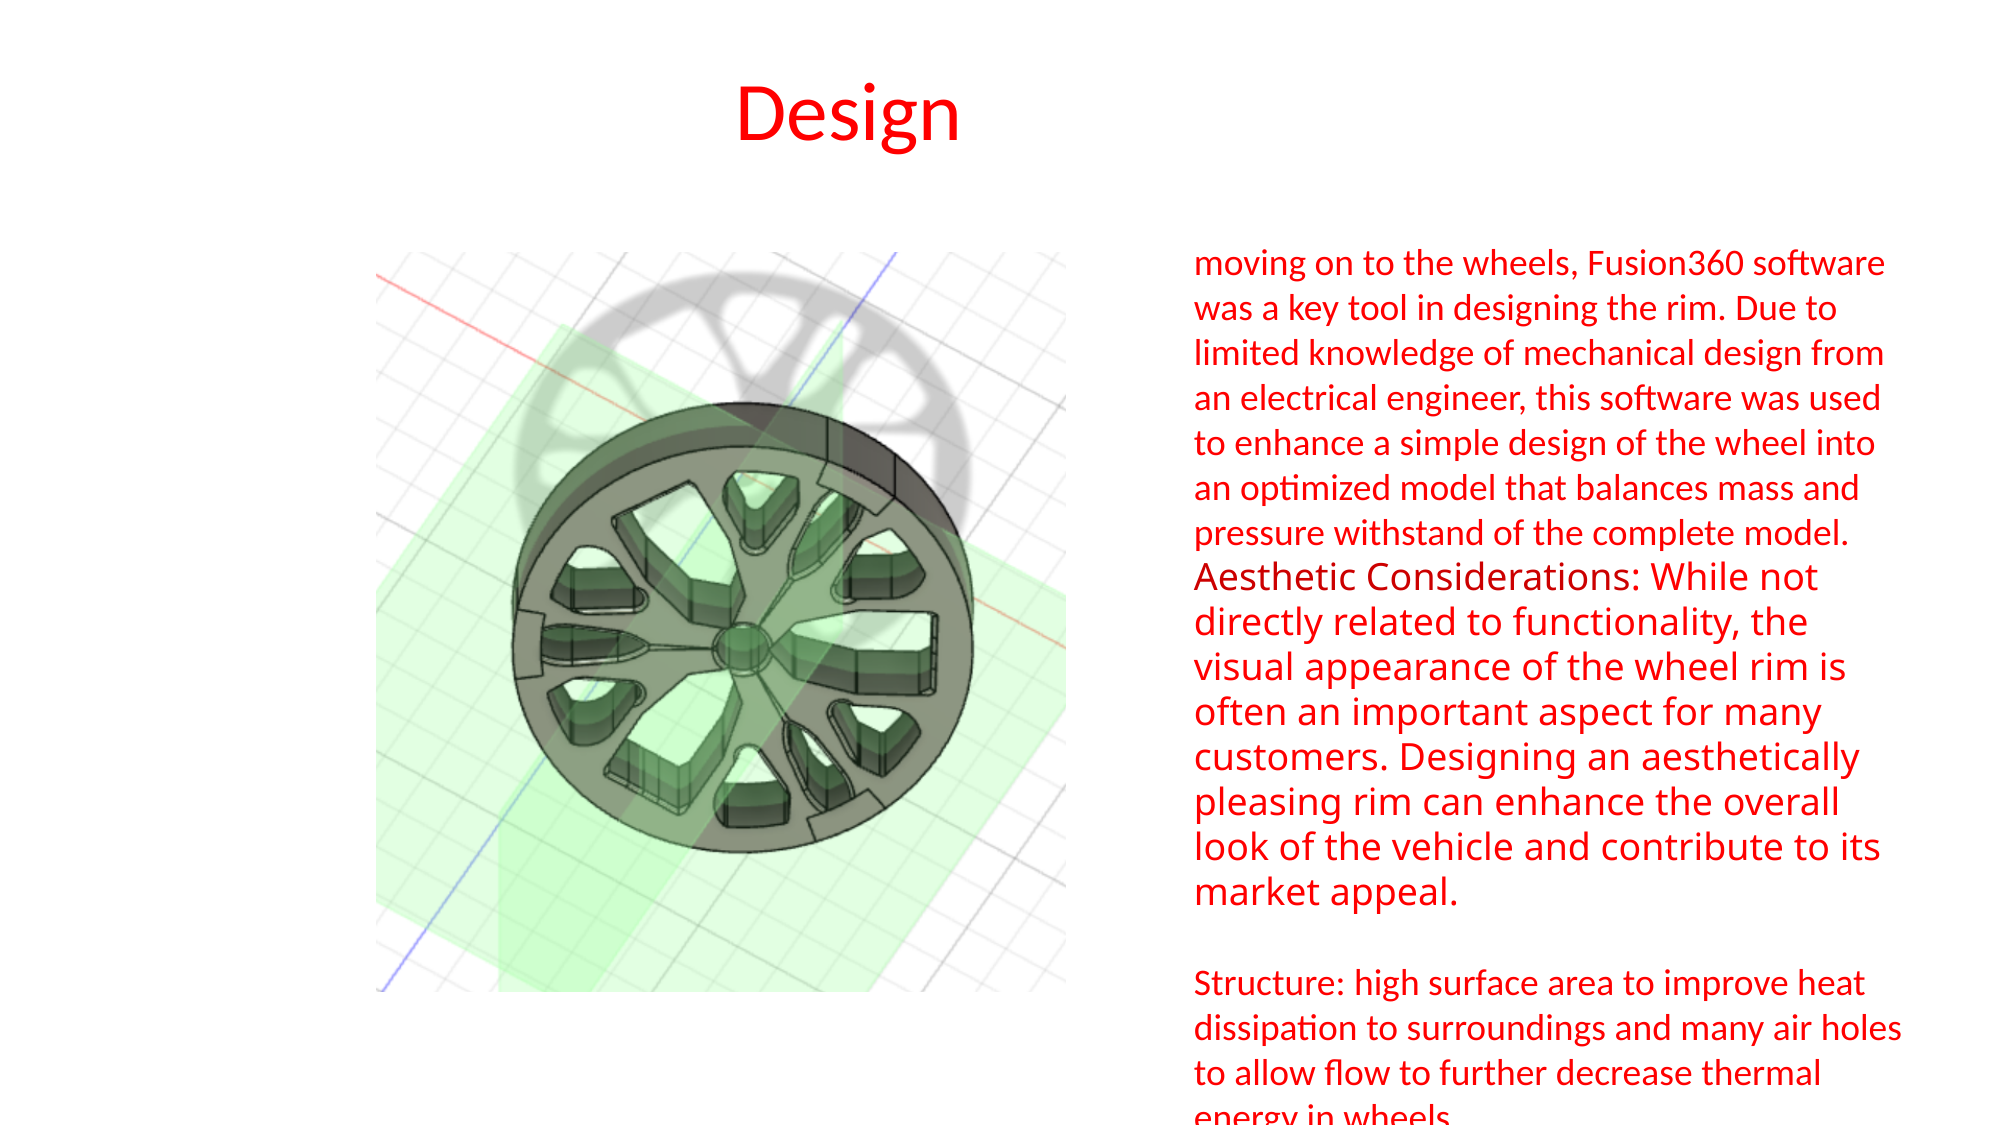

Design
moving on to the wheels, Fusion360 software was a key tool in designing the rim. Due to limited knowledge of mechanical design from an electrical engineer, this software was used to enhance a simple design of the wheel into an optimized model that balances mass and pressure withstand of the complete model.
Aesthetic Considerations: While not directly related to functionality, the visual appearance of the wheel rim is often an important aspect for many customers. Designing an aesthetically pleasing rim can enhance the overall look of the vehicle and contribute to its market appeal.
Structure: high surface area to improve heat dissipation to surroundings and many air holes to allow flow to further decrease thermal energy in wheels